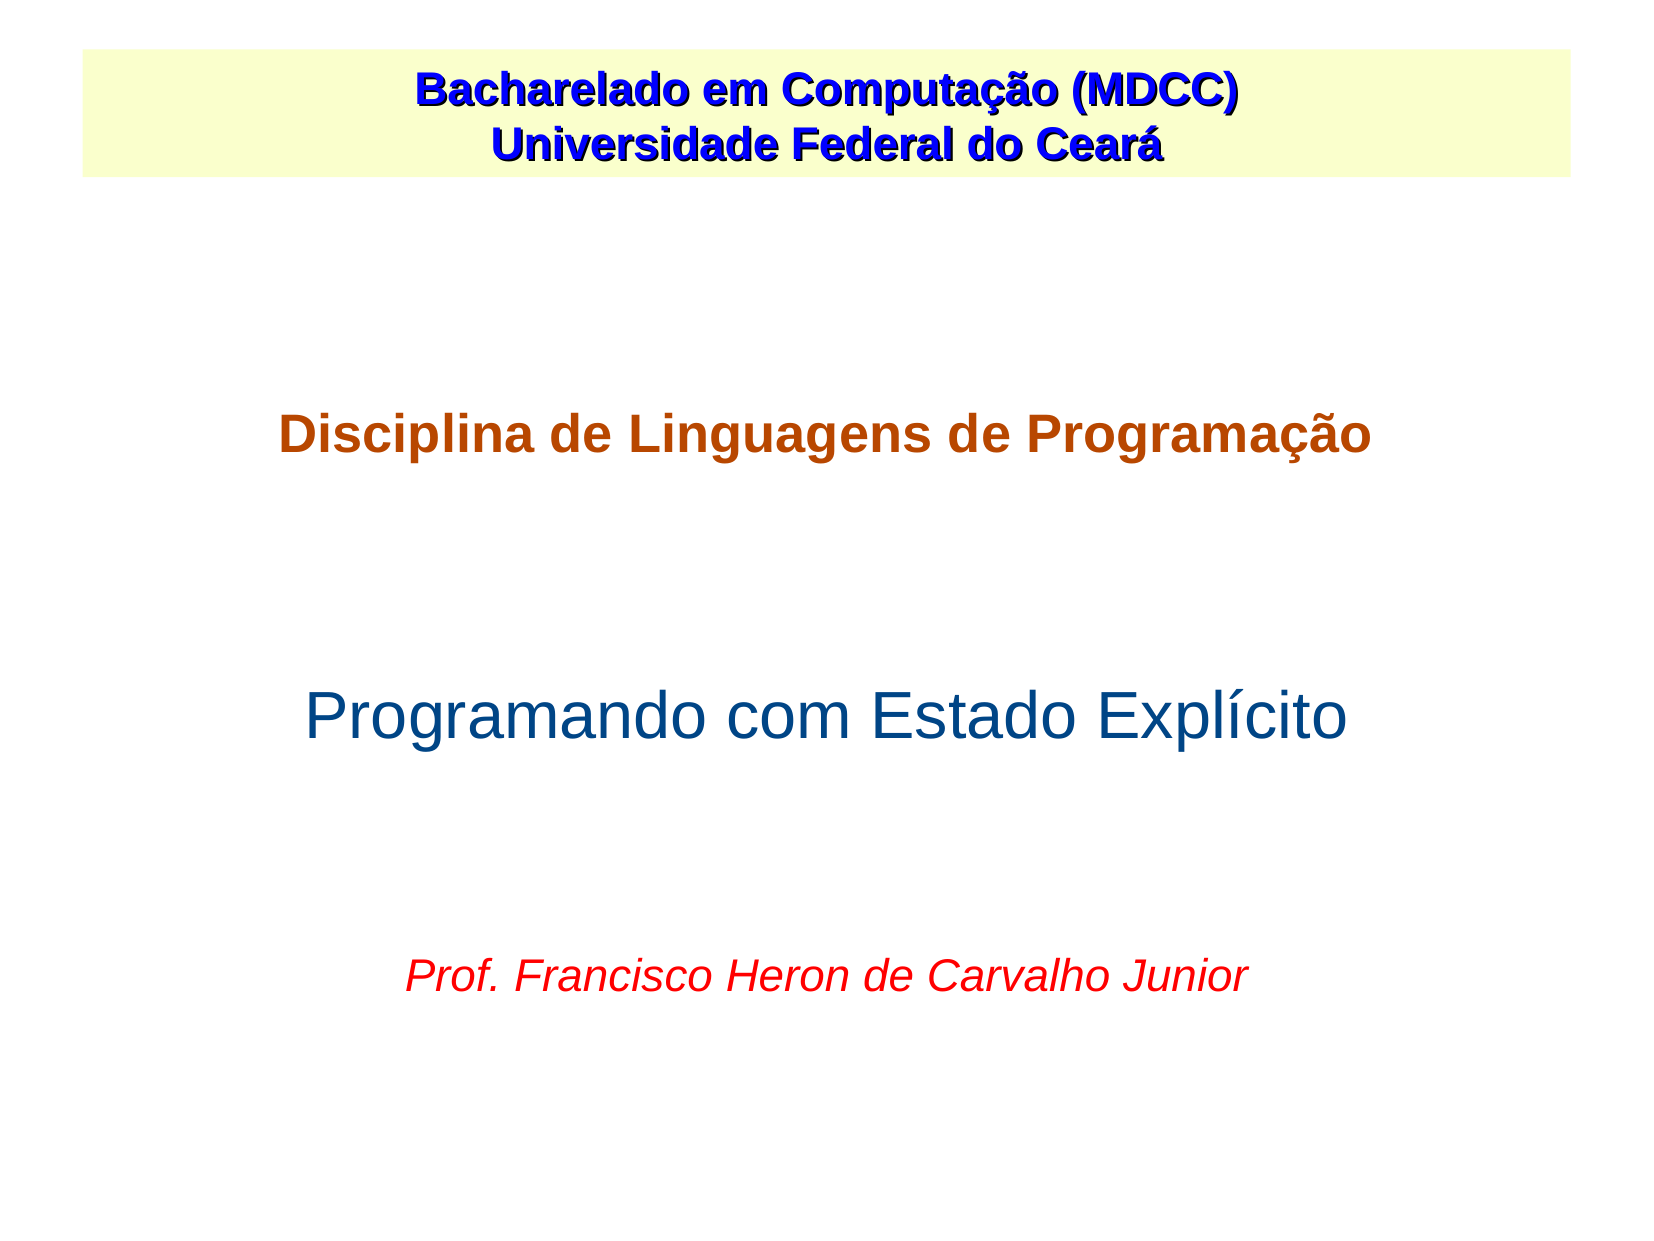

# Bacharelado em Computação (MDCC) Universidade Federal do Ceará
Disciplina de Linguagens de Programação
Programando com Estado Explícito
Prof. Francisco Heron de Carvalho Junior